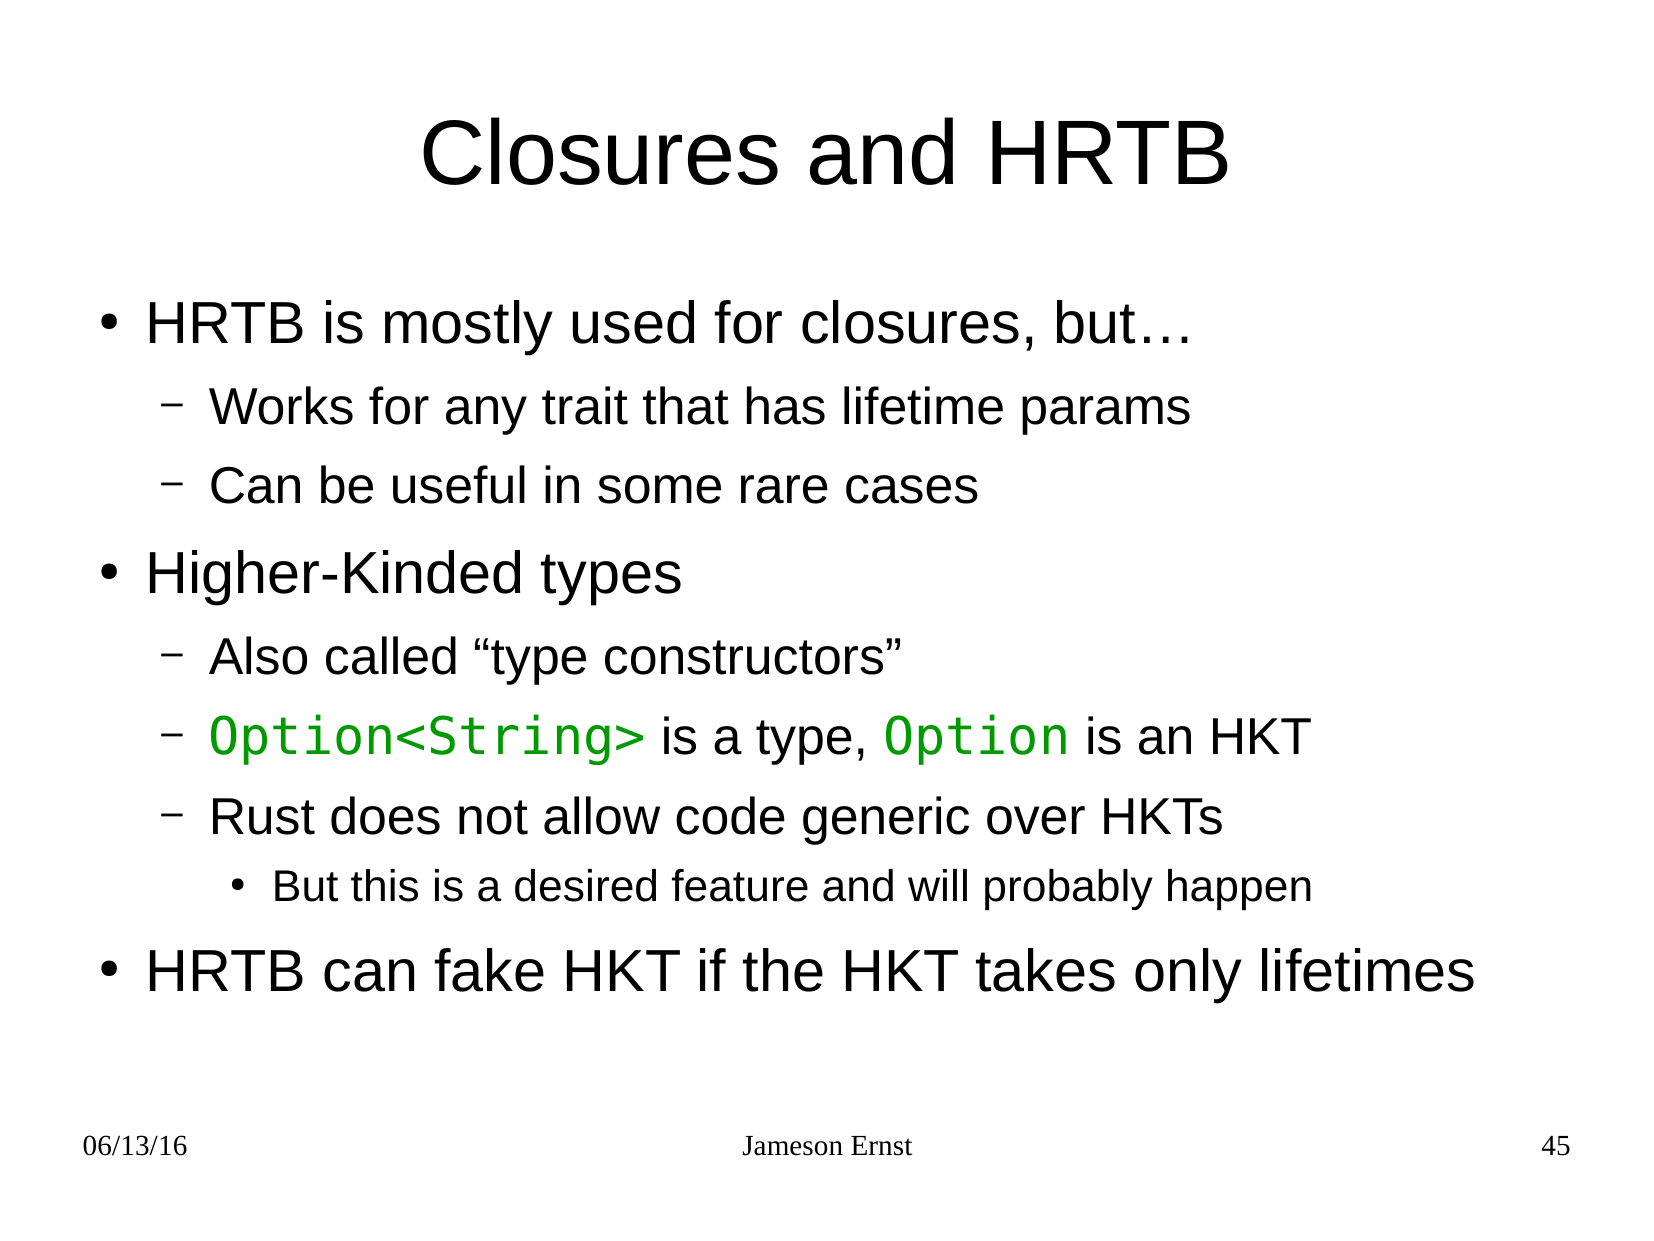

# Closures and HRTB
HRTB is mostly used for closures, but…
Works for any trait that has lifetime params
Can be useful in some rare cases
Higher-Kinded types
Also called “type constructors”
Option<String> is a type, Option is an HKT
Rust does not allow code generic over HKTs
But this is a desired feature and will probably happen
HRTB can fake HKT if the HKT takes only lifetimes
06/13/16
Jameson Ernst
45